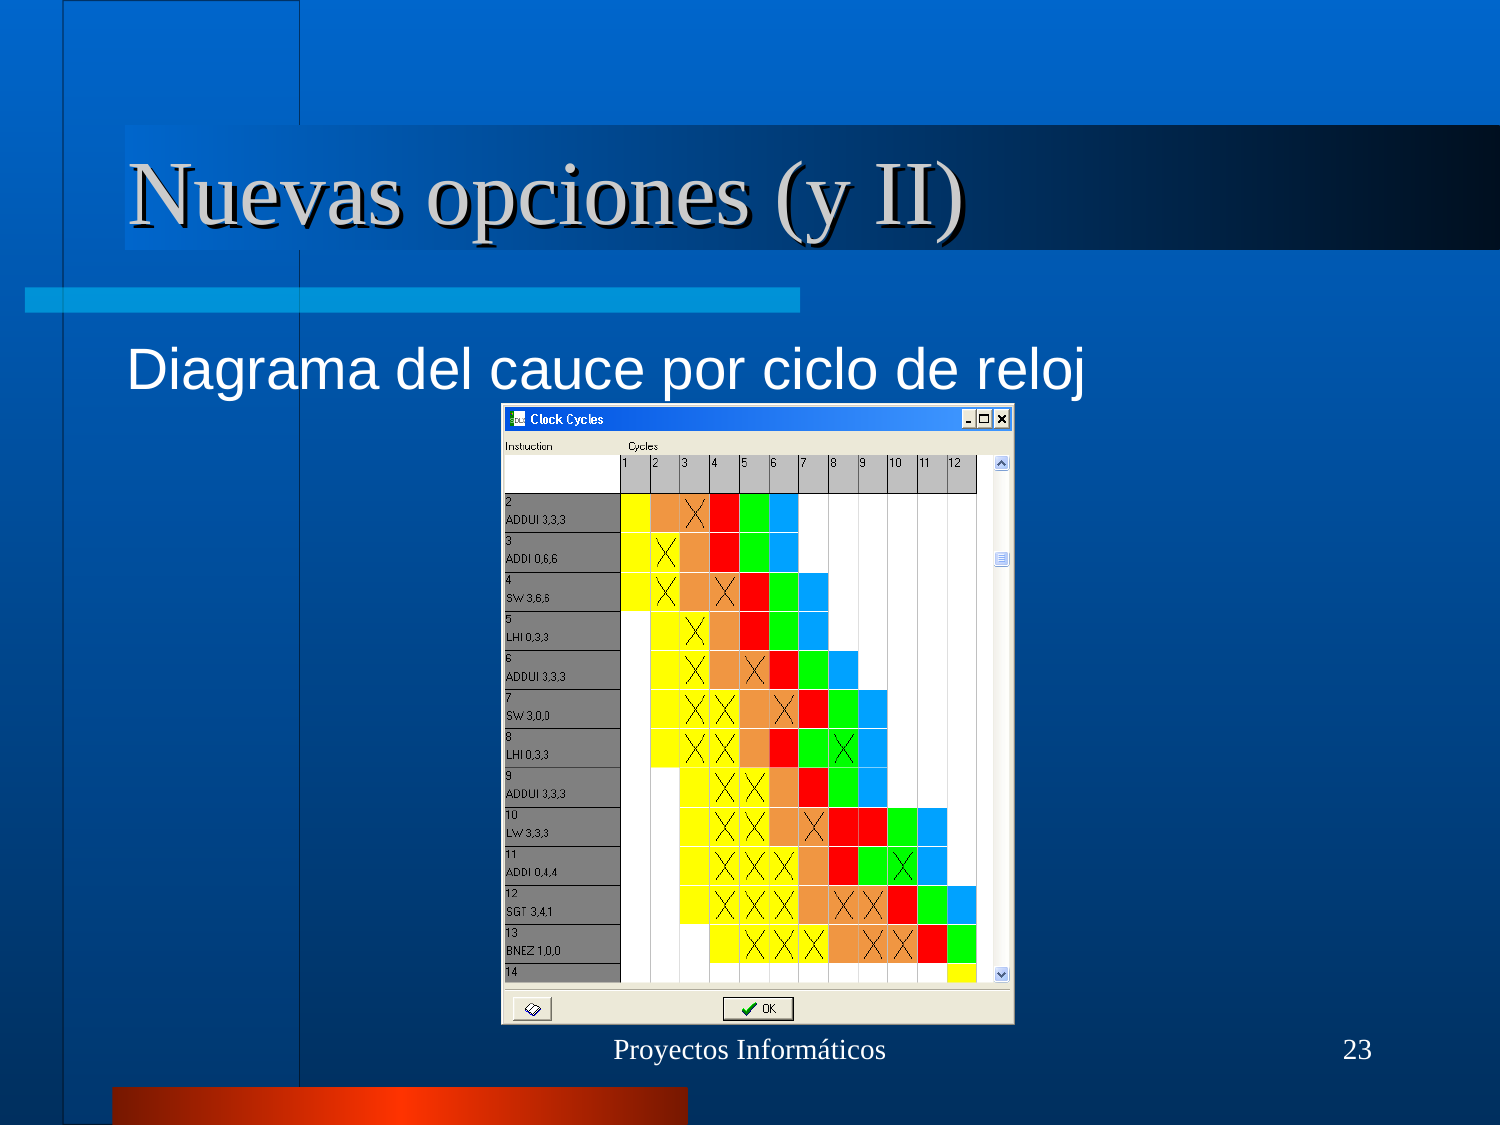

# Nuevas opciones (y II)
Diagrama del cauce por ciclo de reloj
Proyectos Informáticos
23